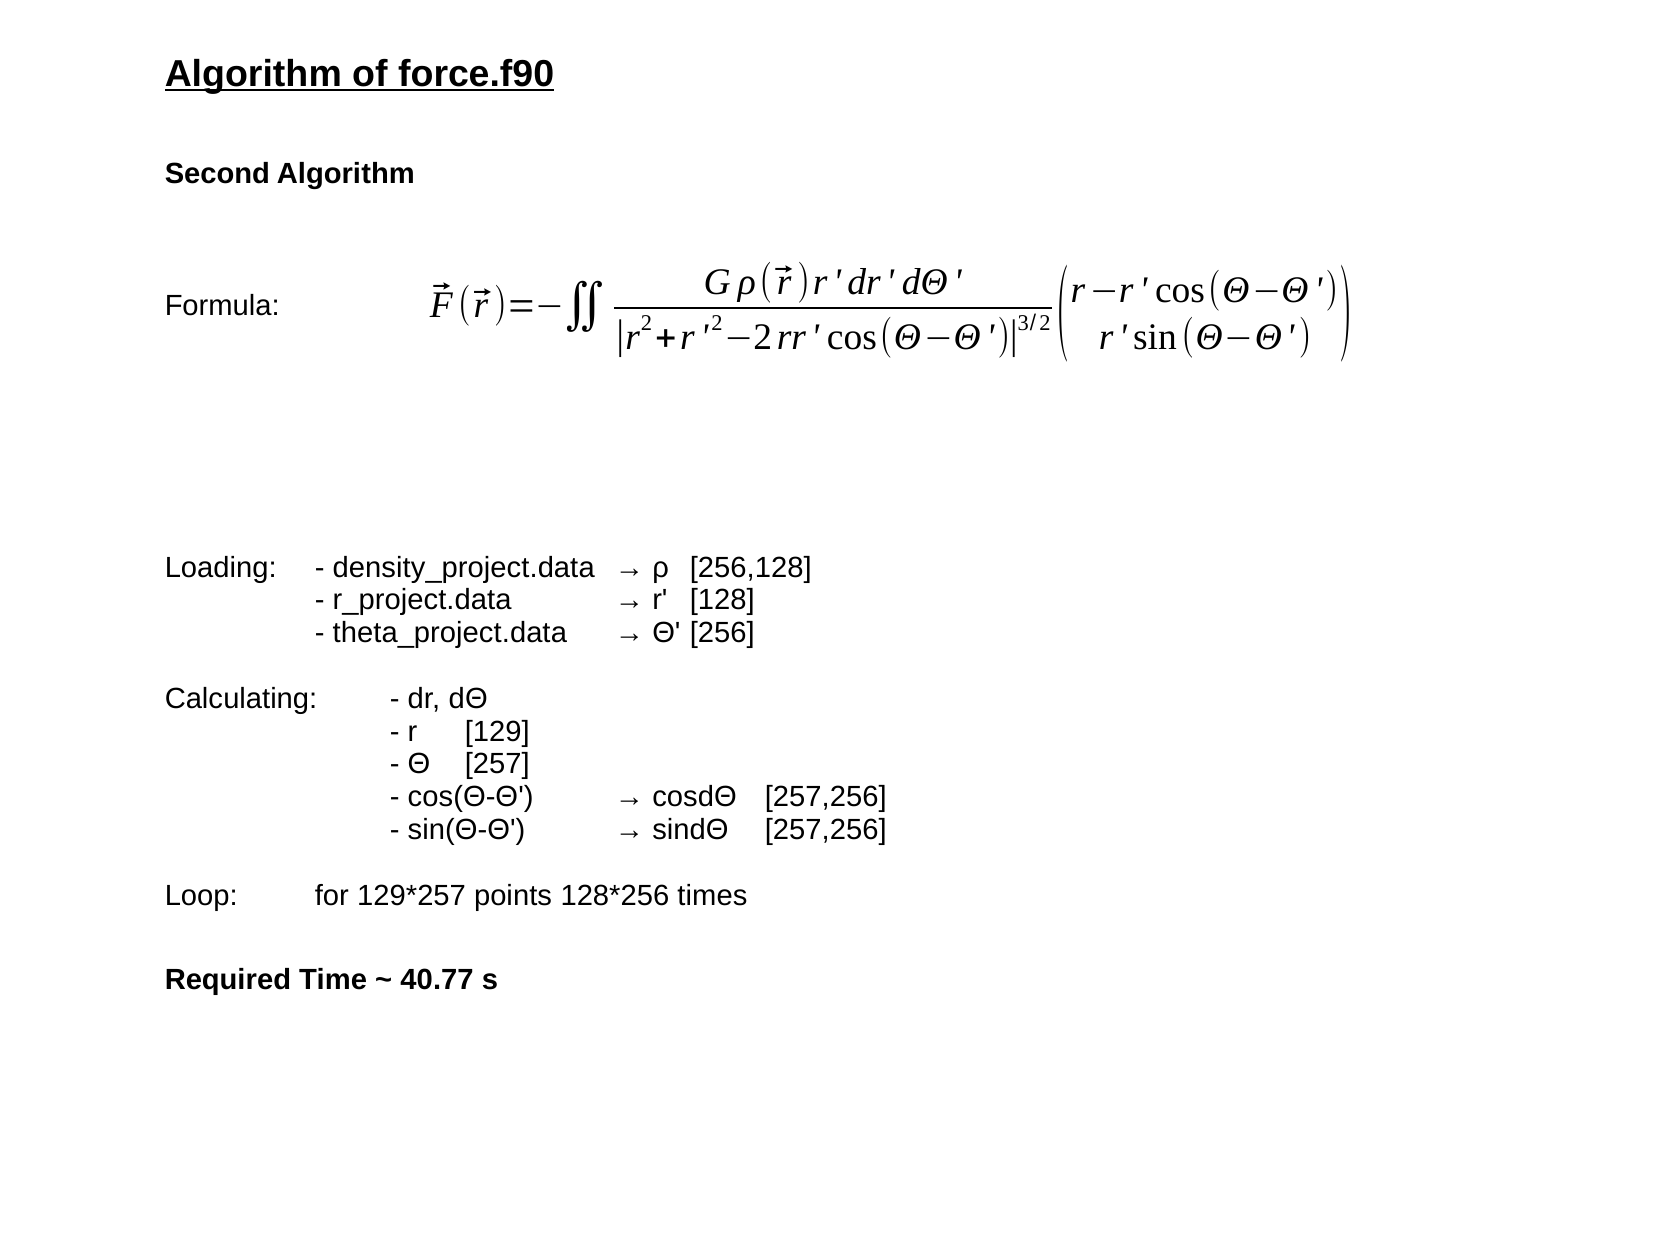

Algorithm of force.f90
Second Algorithm
Formula:
Loading: 	- density_project.data	→ ρ 	[256,128]
		- r_project.data		→ r' 	[128]
		- theta_project.data	→ Θ'	[256]
Calculating:	- dr, dΘ
			- r	[129]
			- Θ	[257]
			- cos(Θ-Θ')		→ cosdΘ 	[257,256]
			- sin(Θ-Θ')		→ sindΘ 	[257,256]
Loop:		for 129*257 points 128*256 times
Required Time ~ 40.77 s